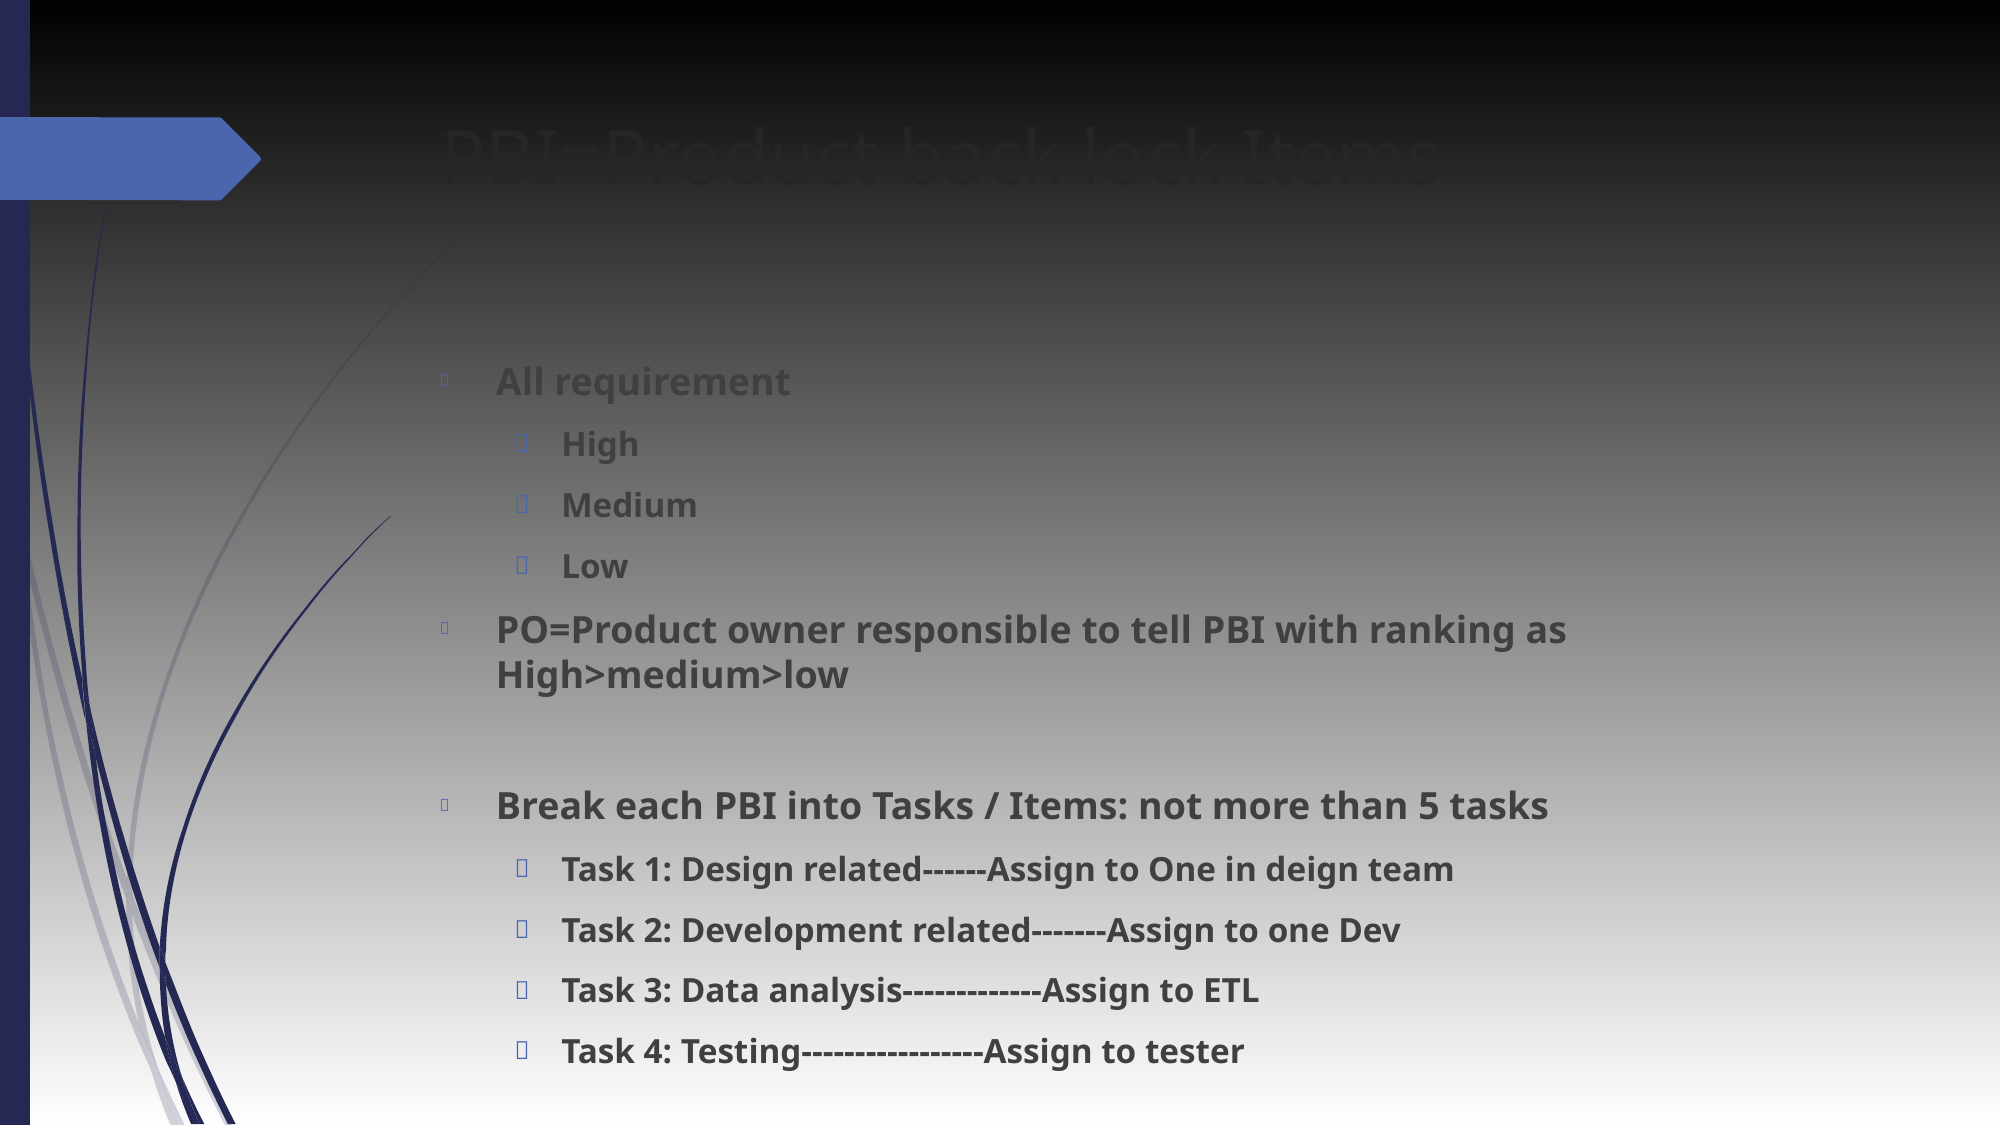

# PBI=Product back lock Items
All requirement
High
Medium
Low
PO=Product owner responsible to tell PBI with ranking as High>medium>low
Break each PBI into Tasks / Items: not more than 5 tasks
Task 1: Design related------Assign to One in deign team
Task 2: Development related-------Assign to one Dev
Task 3: Data analysis-------------Assign to ETL
Task 4: Testing-----------------Assign to tester